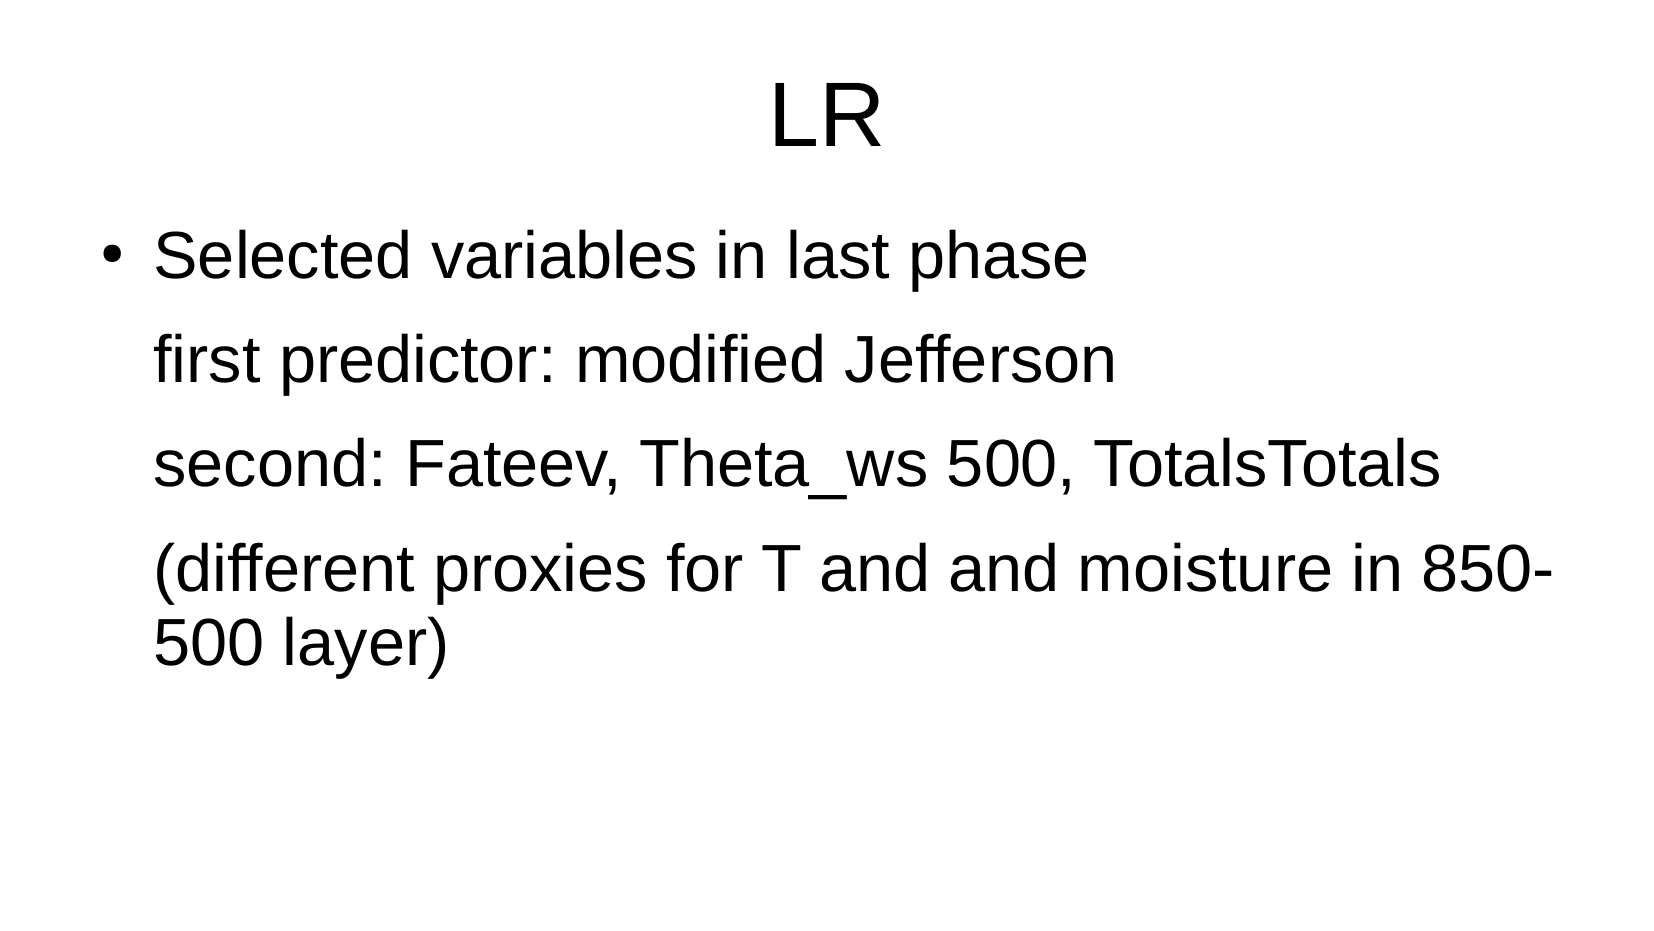

# LR
Selected variables in last phase
first predictor: modified Jefferson
second: Fateev, Theta_ws 500, TotalsTotals
(different proxies for T and and moisture in 850-500 layer)